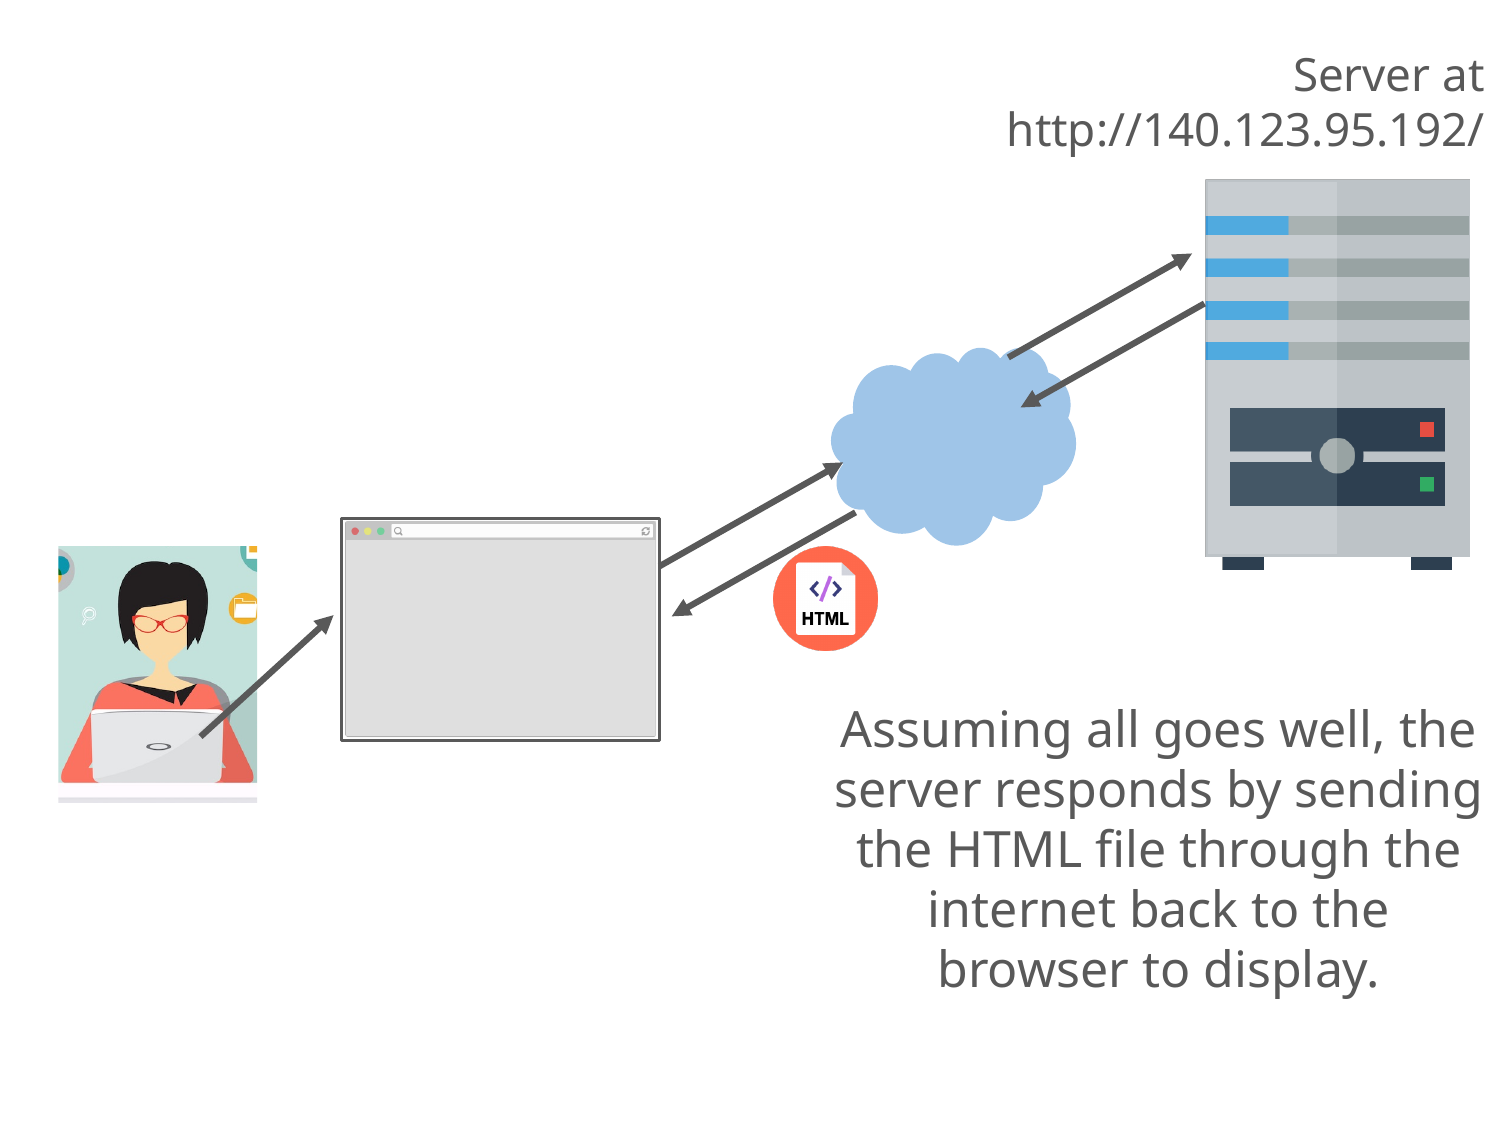

Server at
http://140.123.95.192/
# Assuming all goes well, the server responds by sending the HTML file through the internet back to the browser to display.